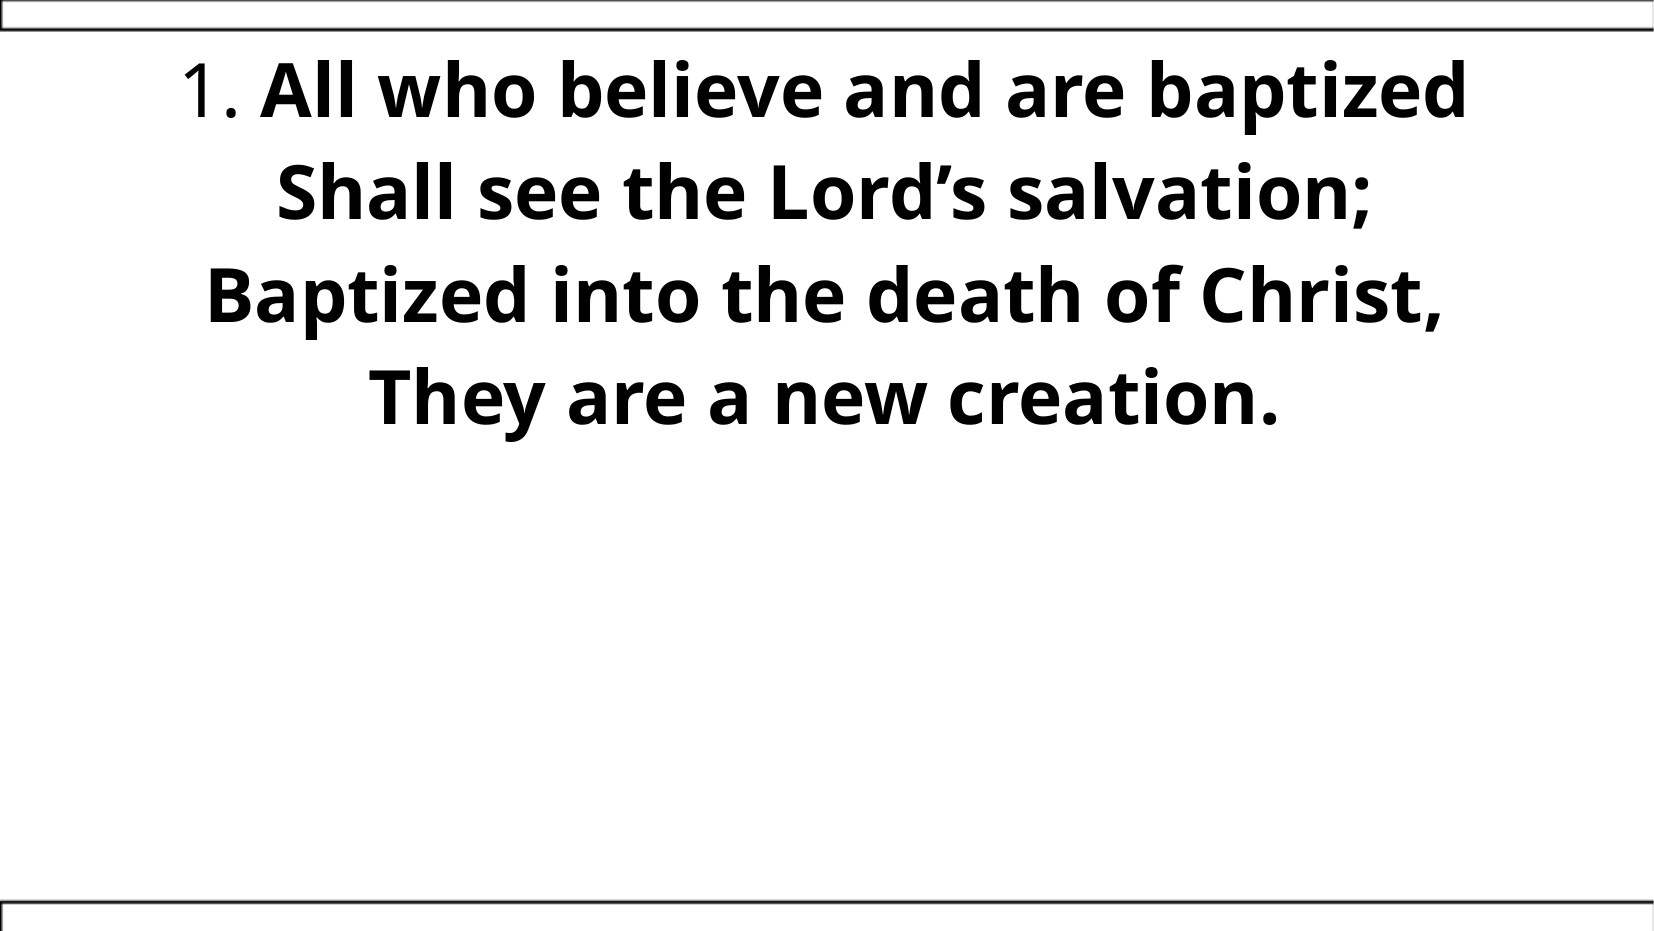

1. All who believe and are baptized
Shall see the Lord’s salvation;
Baptized into the death of Christ,
They are a new creation.